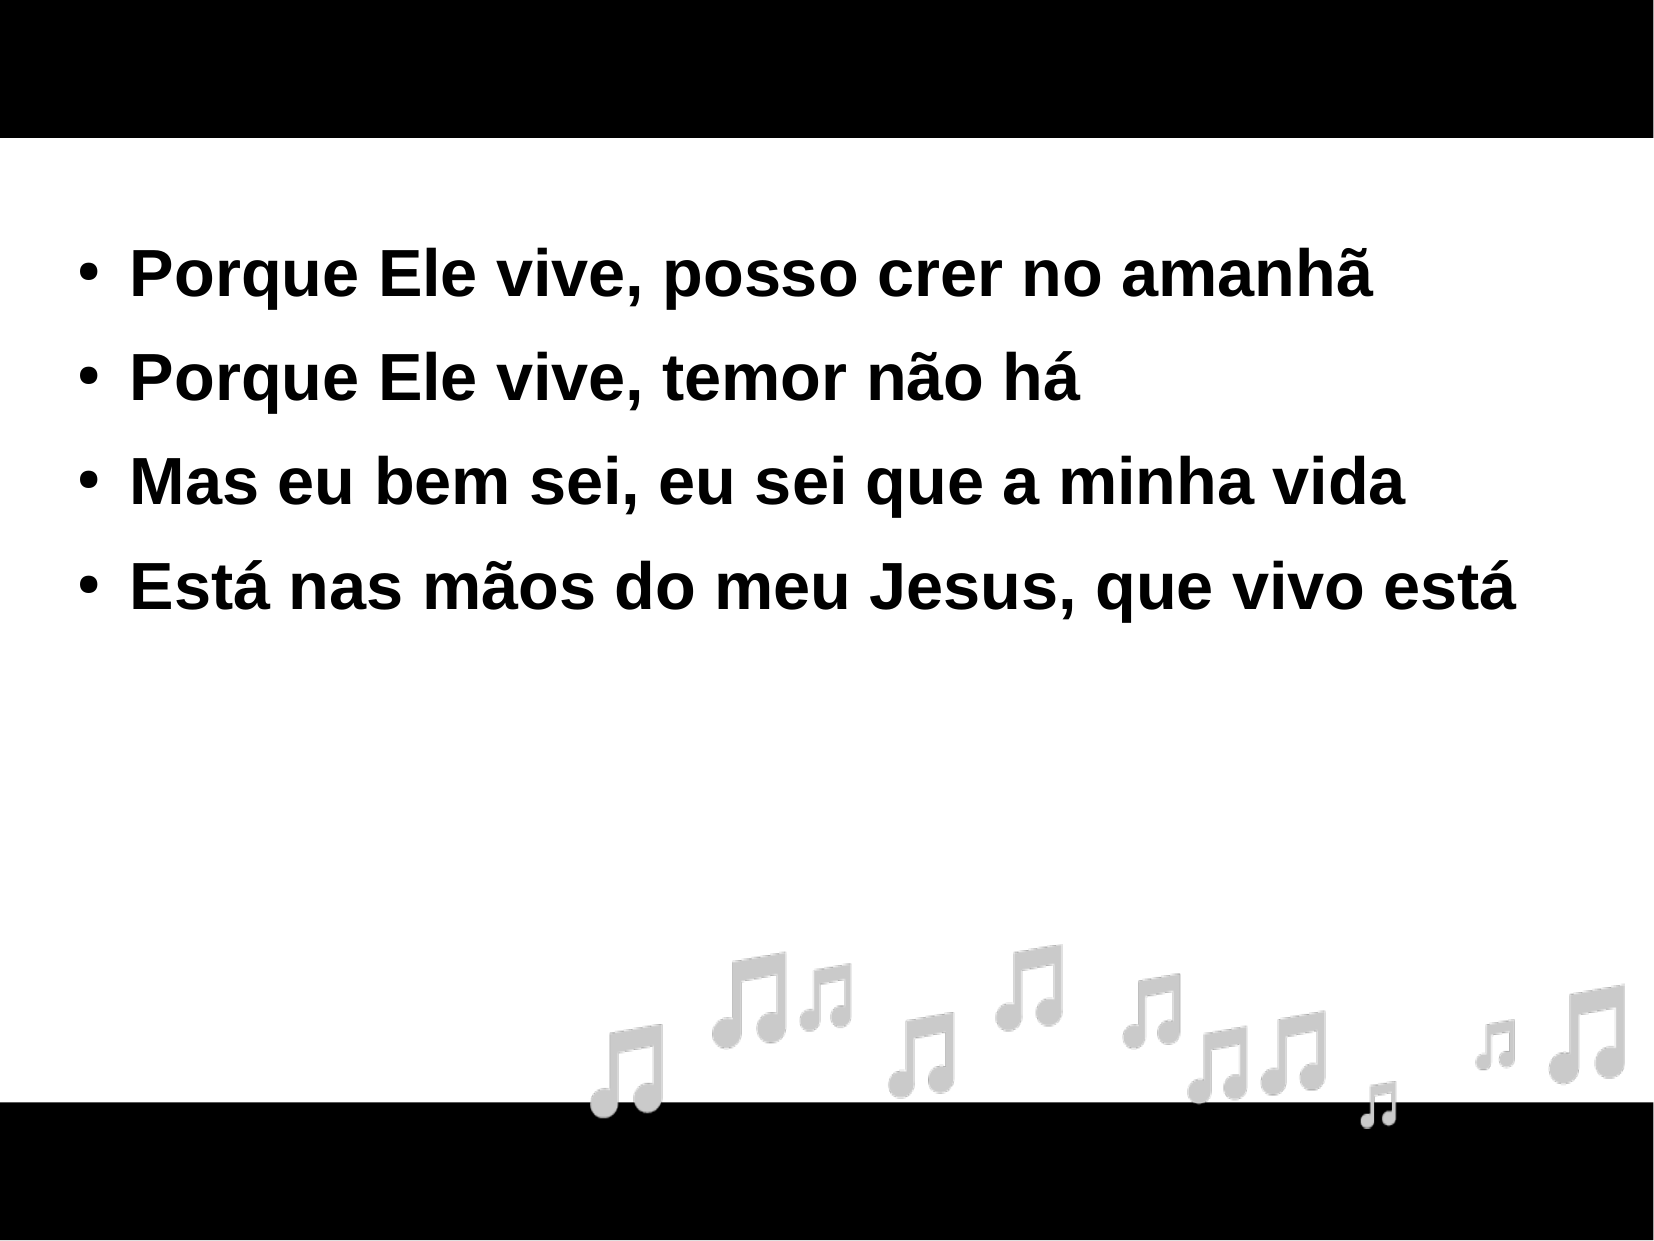

# Porque Ele vive, posso crer no amanhã
Porque Ele vive, temor não há
Mas eu bem sei, eu sei que a minha vida
Está nas mãos do meu Jesus, que vivo está